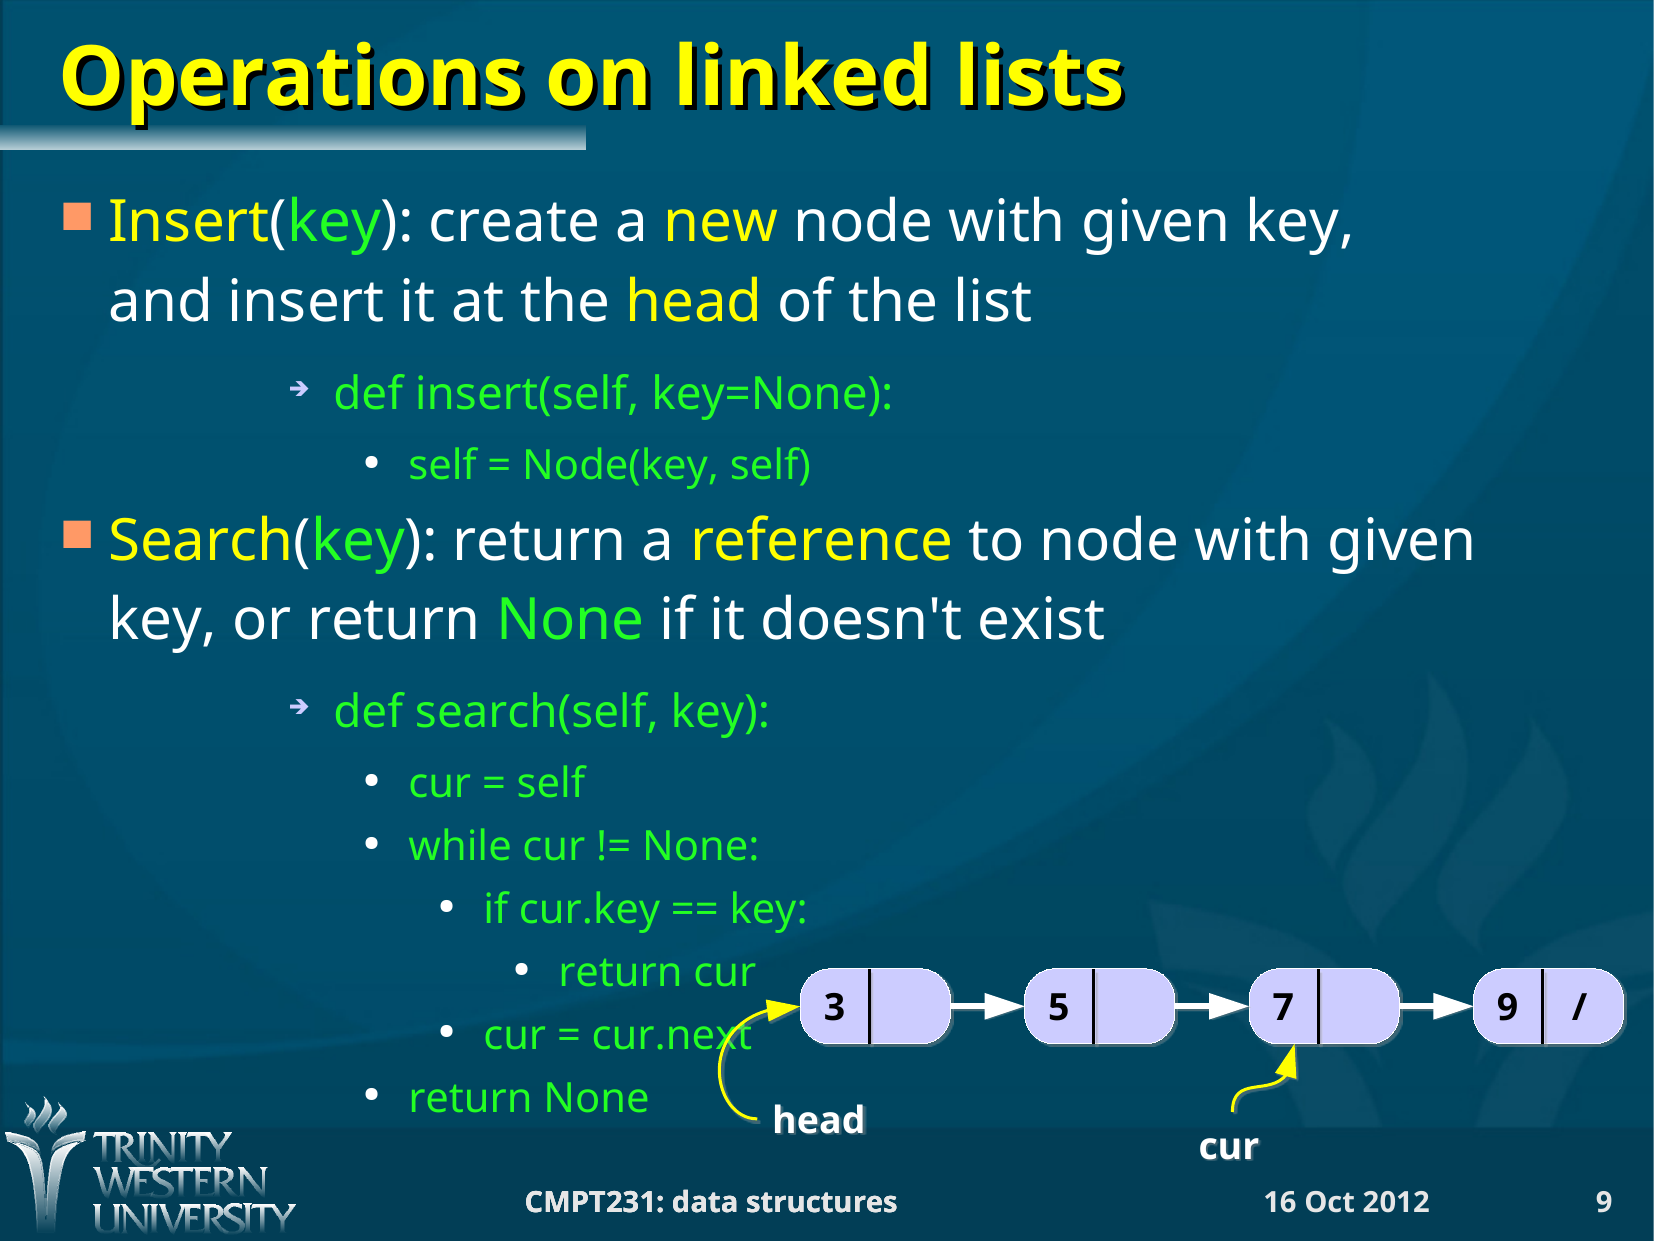

# Operations on linked lists
Insert(key): create a new node with given key,
and insert it at the head of the list
def insert(self, key=None):
self = Node(key, self)
Search(key): return a reference to node with given key, or return None if it doesn't exist
def search(self, key):
cur = self
while cur != None:
if cur.key == key:
return cur
cur = cur.next
return None
3
5
7
9	/
head
cur
CMPT231: data structures
16 Oct 2012
9